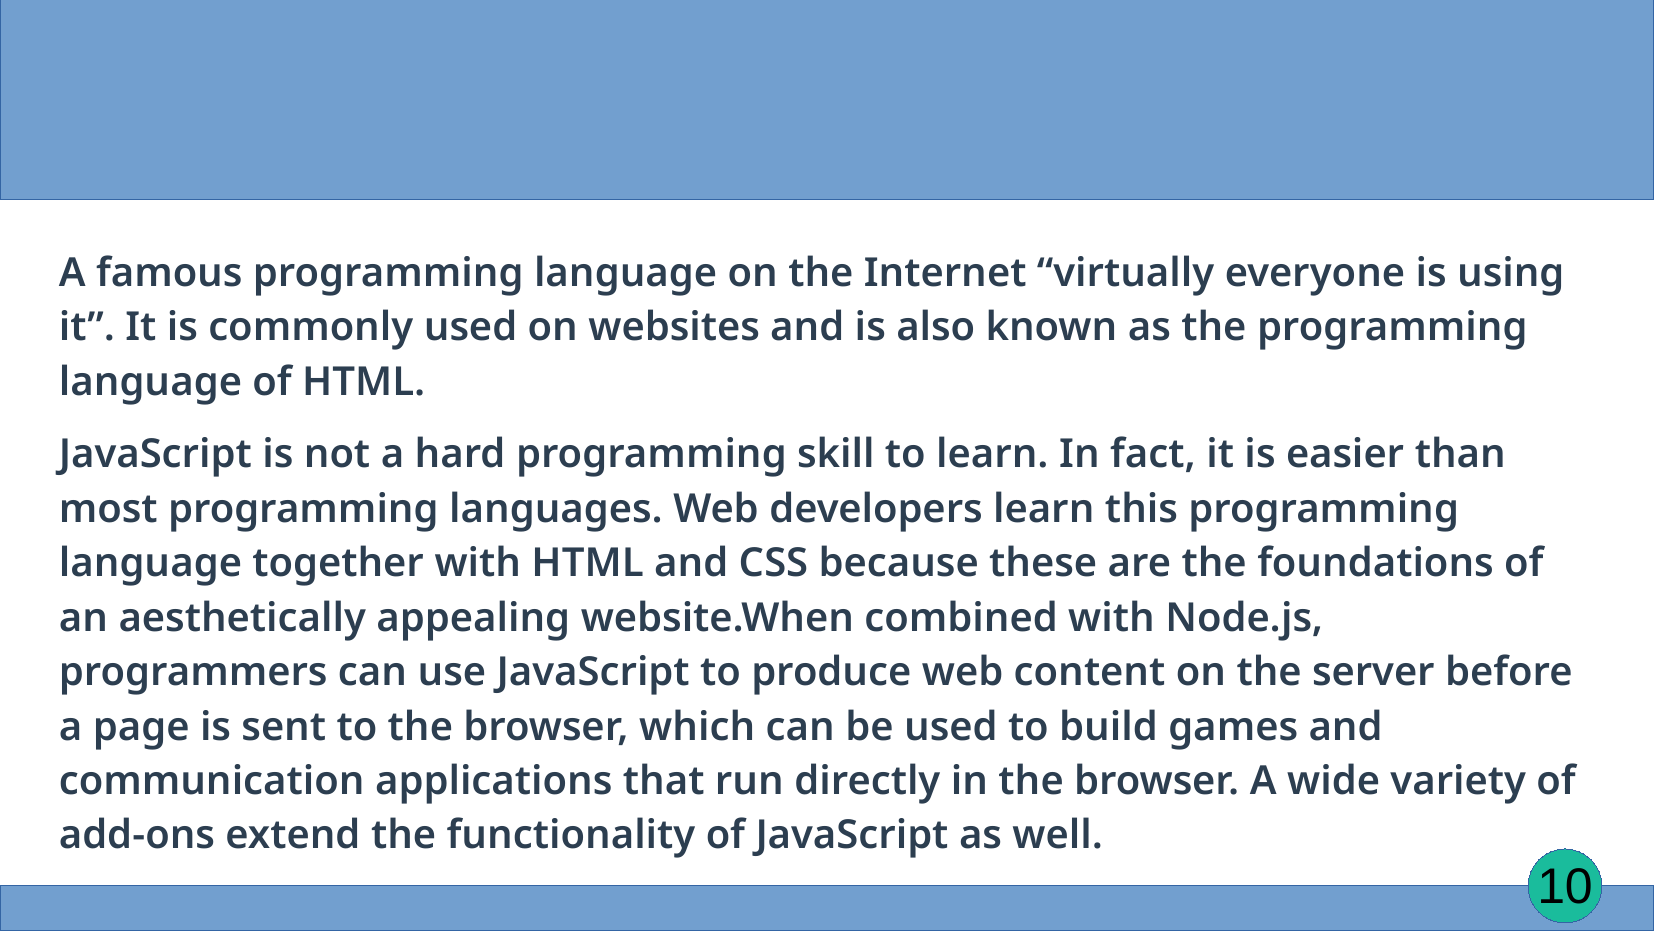

#
A famous programming language on the Internet “virtually everyone is using it”. It is commonly used on websites and is also known as the programming language of HTML.
JavaScript is not a hard programming skill to learn. In fact, it is easier than most programming languages. Web developers learn this programming language together with HTML and CSS because these are the foundations of an aesthetically appealing website.When combined with Node.js, programmers can use JavaScript to produce web content on the server before a page is sent to the browser, which can be used to build games and communication applications that run directly in the browser. A wide variety of add-ons extend the functionality of JavaScript as well.